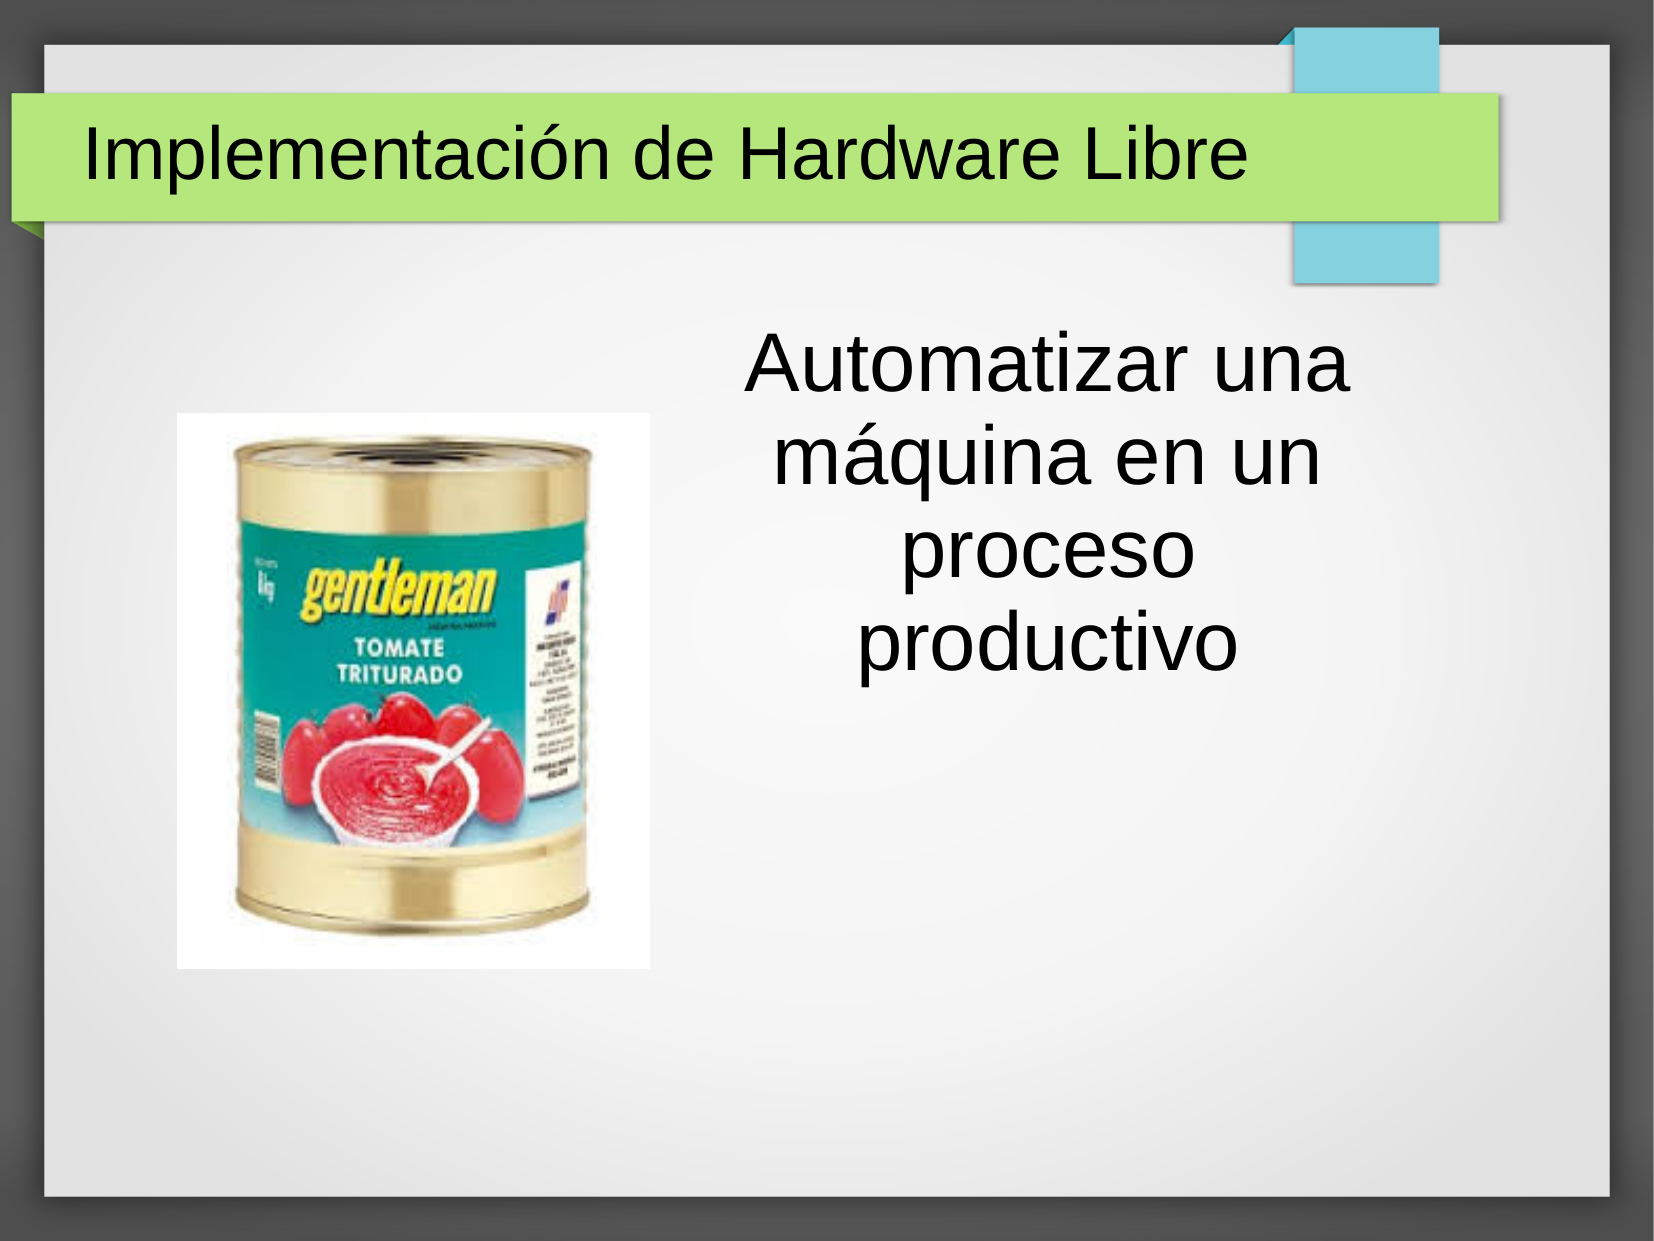

# Implementación de Hardware Libre
Automatizar una máquina en un proceso productivo